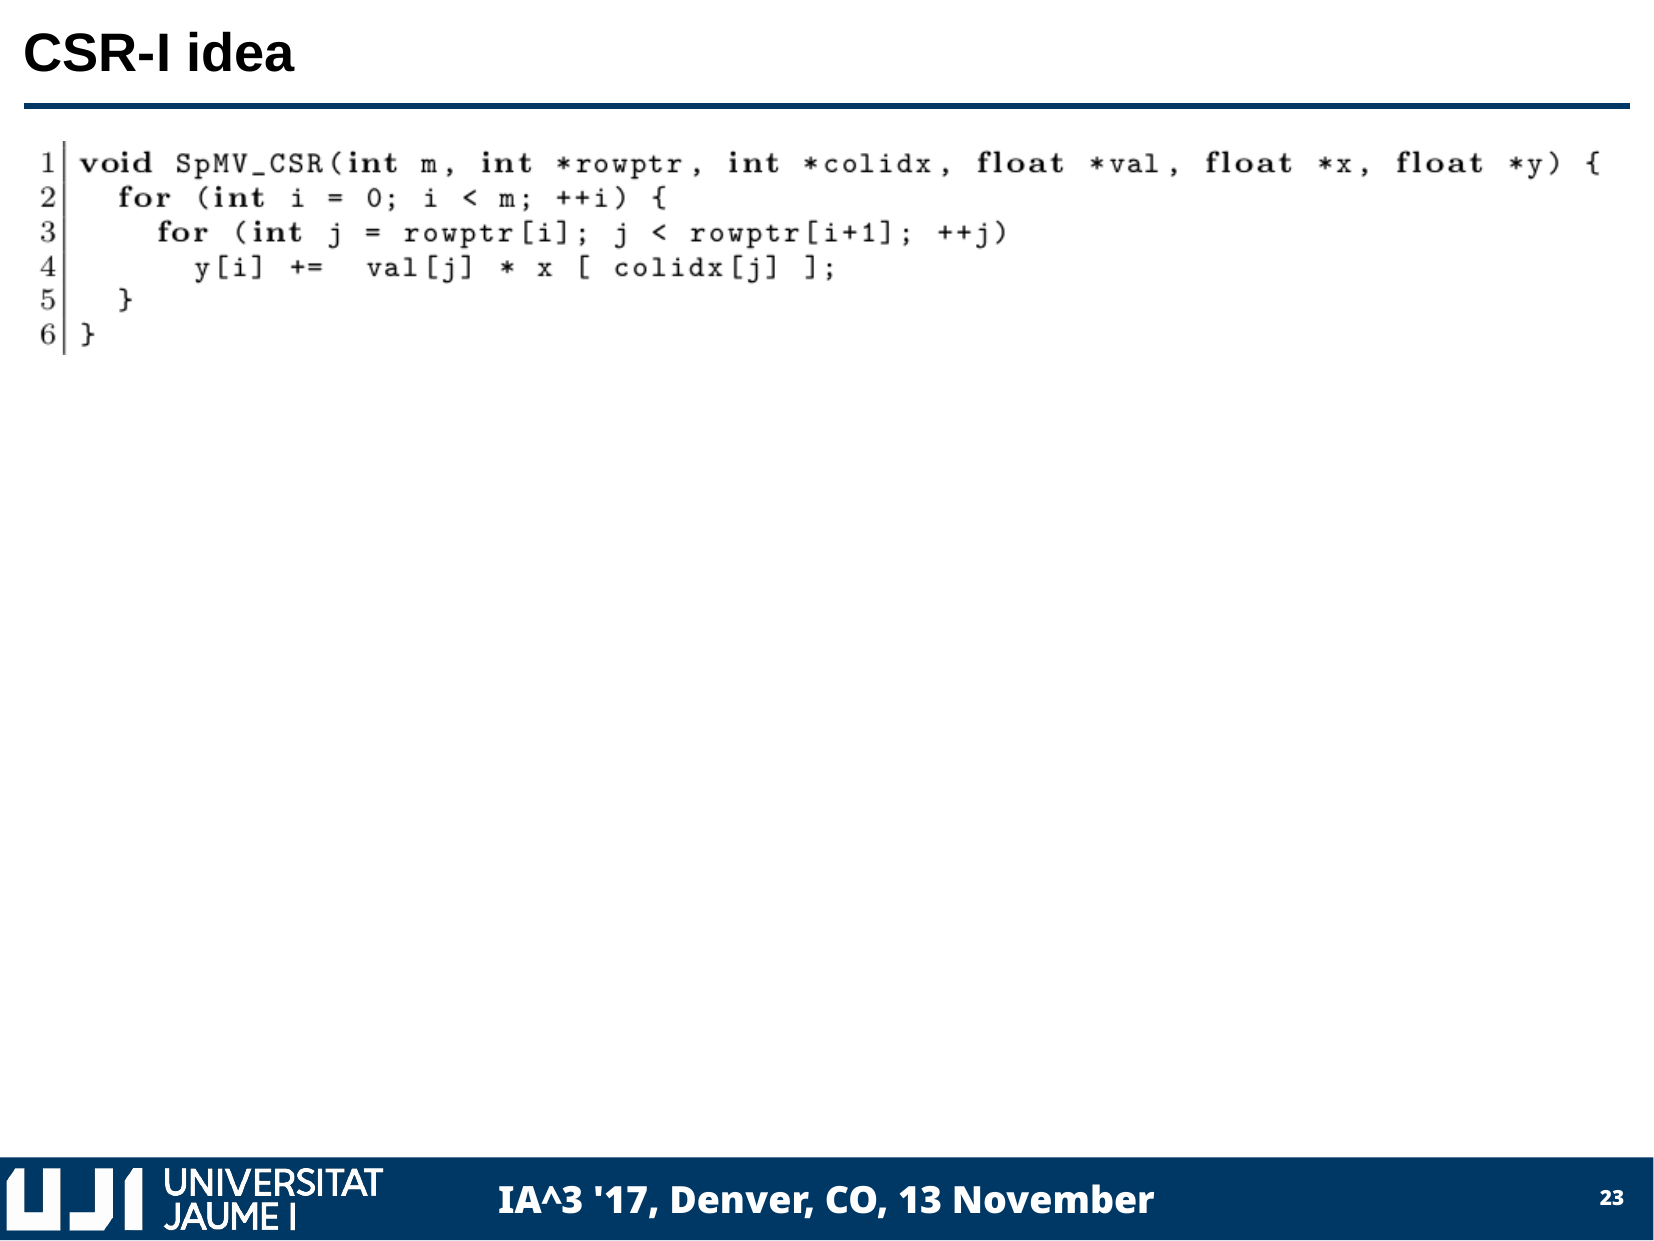

# CSR-I idea
IA^3 '17, Denver, CO, 13 November
23